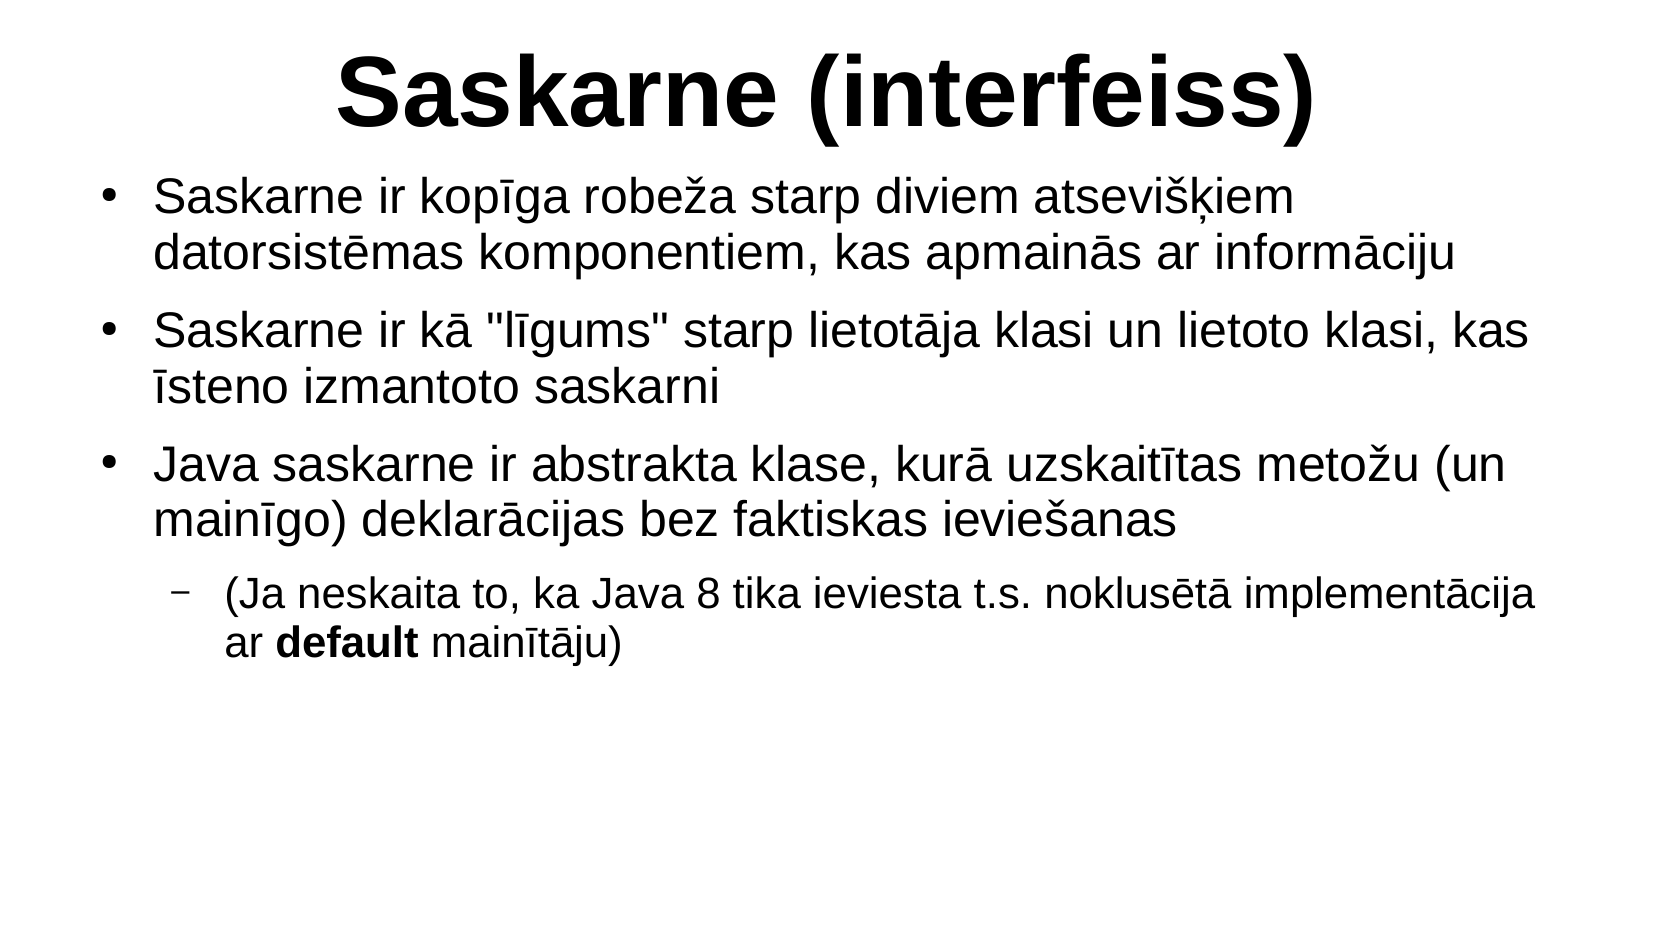

# Saskarne (interfeiss)
Saskarne ir kopīga robeža starp diviem atsevišķiem datorsistēmas komponentiem, kas apmainās ar informāciju
Saskarne ir kā "līgums" starp lietotāja klasi un lietoto klasi, kas īsteno izmantoto saskarni
Java saskarne ir abstrakta klase, kurā uzskaitītas metožu (un mainīgo) deklarācijas bez faktiskas ieviešanas
(Ja neskaita to, ka Java 8 tika ieviesta t.s. noklusētā implementācija ar default mainītāju)